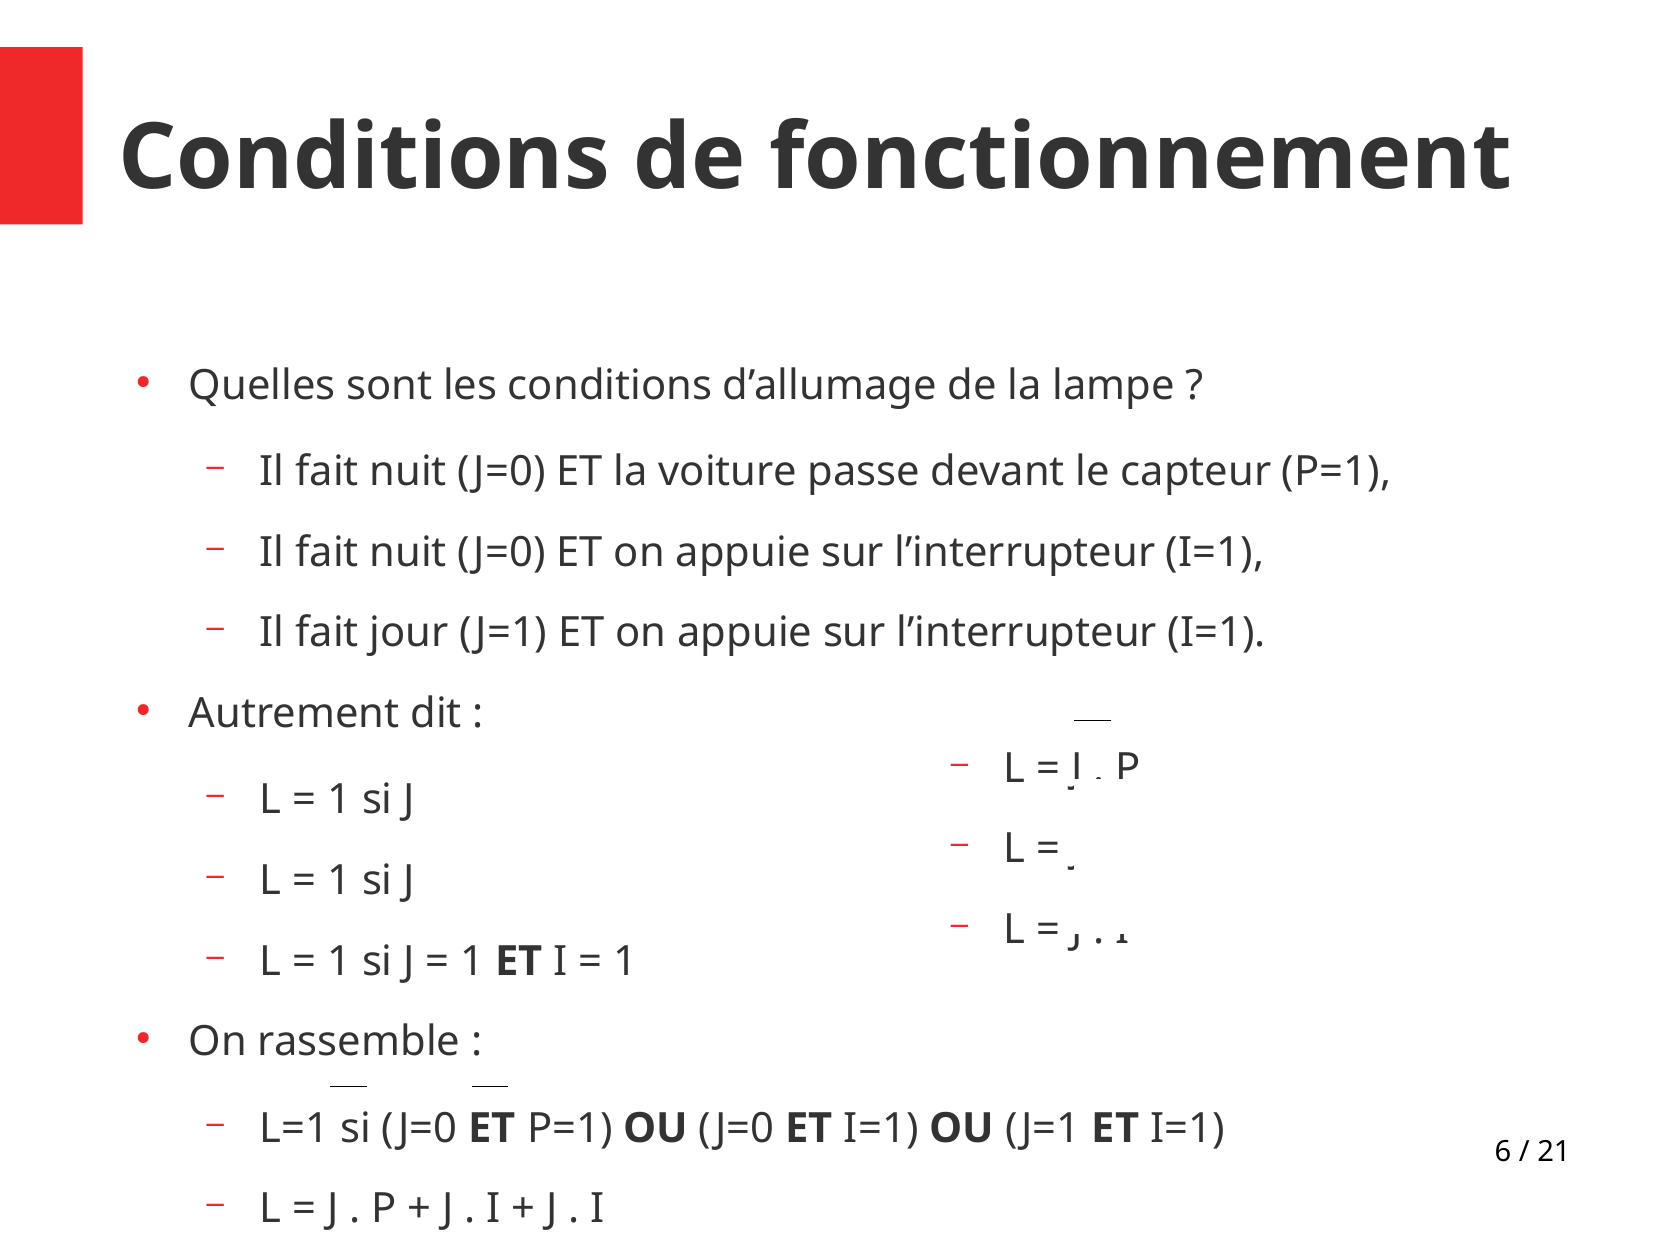

# Conditions de fonctionnement
Quelles sont les conditions d’allumage de la lampe ?
Il fait nuit (J=0) ET la voiture passe devant le capteur (P=1),
Il fait nuit (J=0) ET on appuie sur l’interrupteur (I=1),
Il fait jour (J=1) ET on appuie sur l’interrupteur (I=1).
Autrement dit :
L = 1 si J = 0 ET P = 1
L = 1 si J = 0 ET I = 1
L = 1 si J = 1 ET I = 1
On rassemble :
L=1 si (J=0 ET P=1) OU (J=0 ET I=1) OU (J=1 ET I=1)
L = J . P + J . I + J . I
L = J . P
L = J . I
L = J . I
6